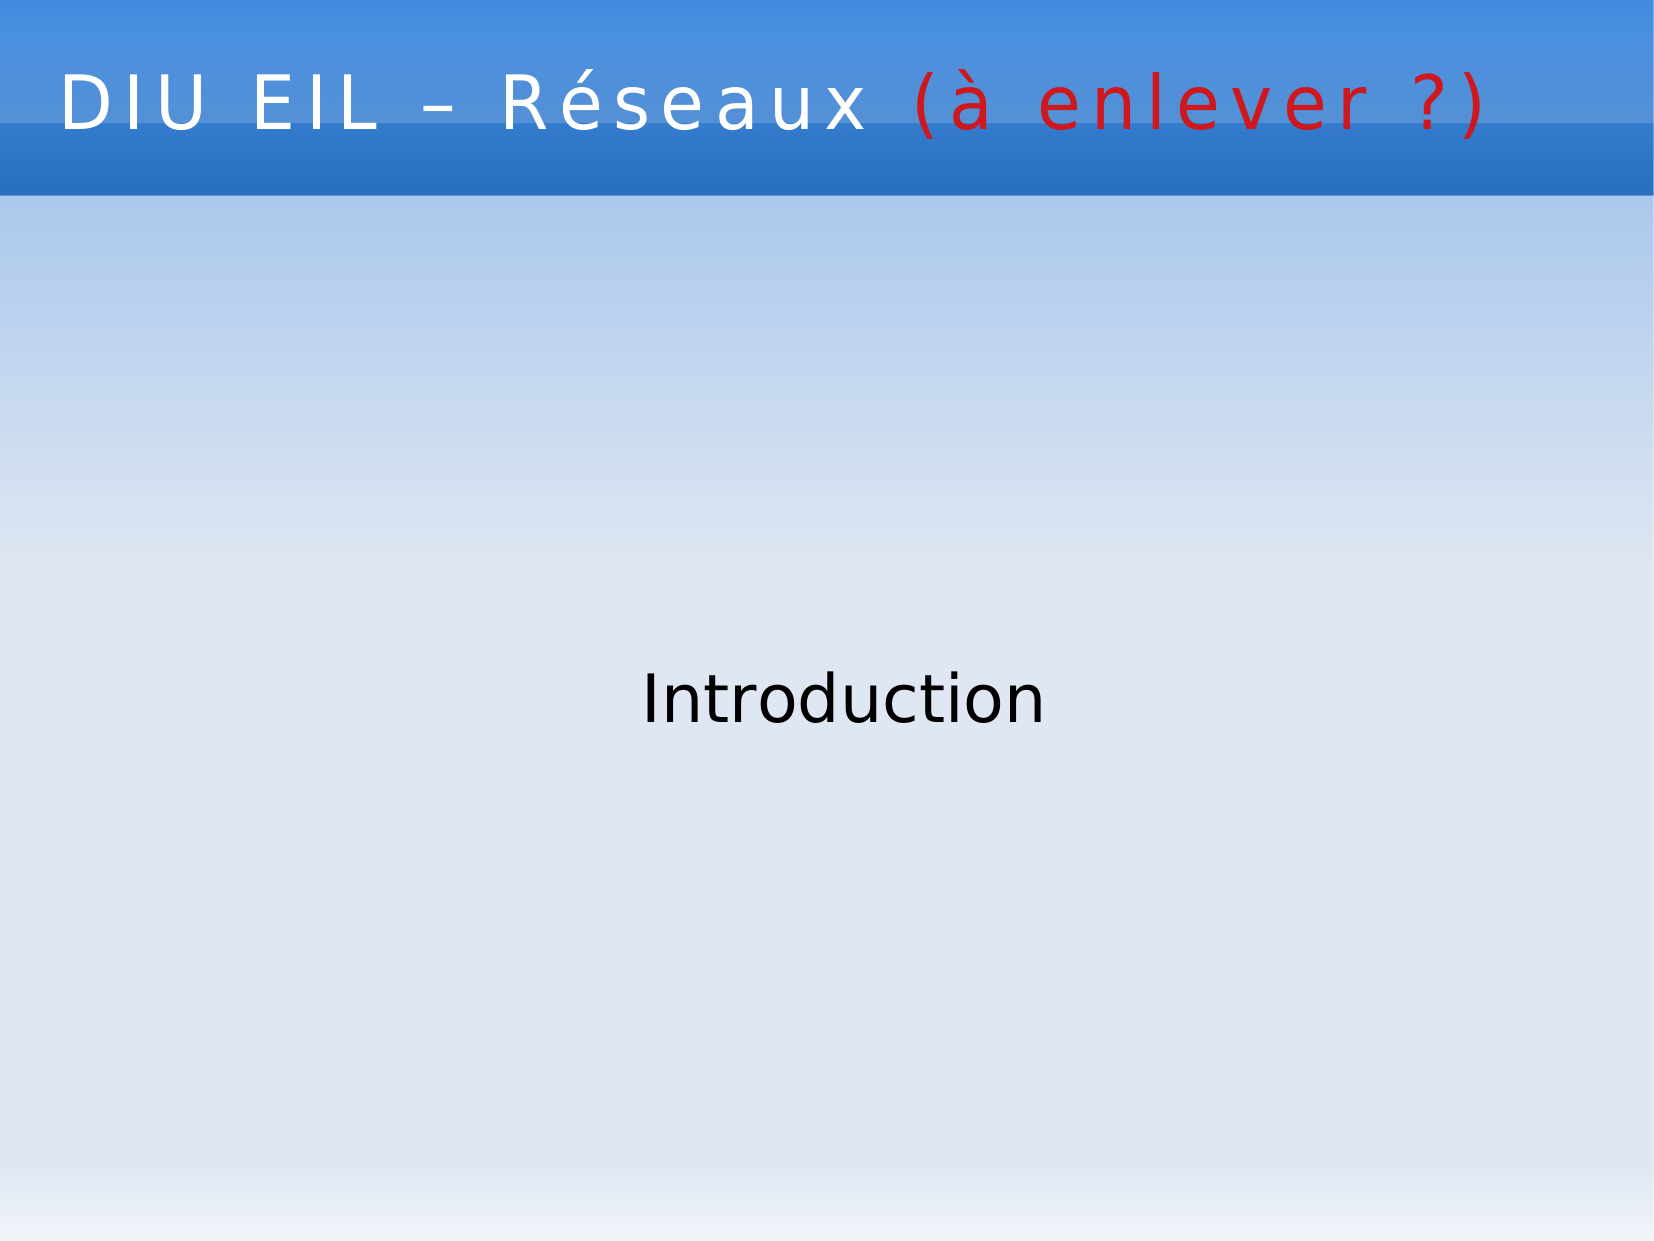

# DIU EIL – Réseaux (à enlever ?)
Introduction